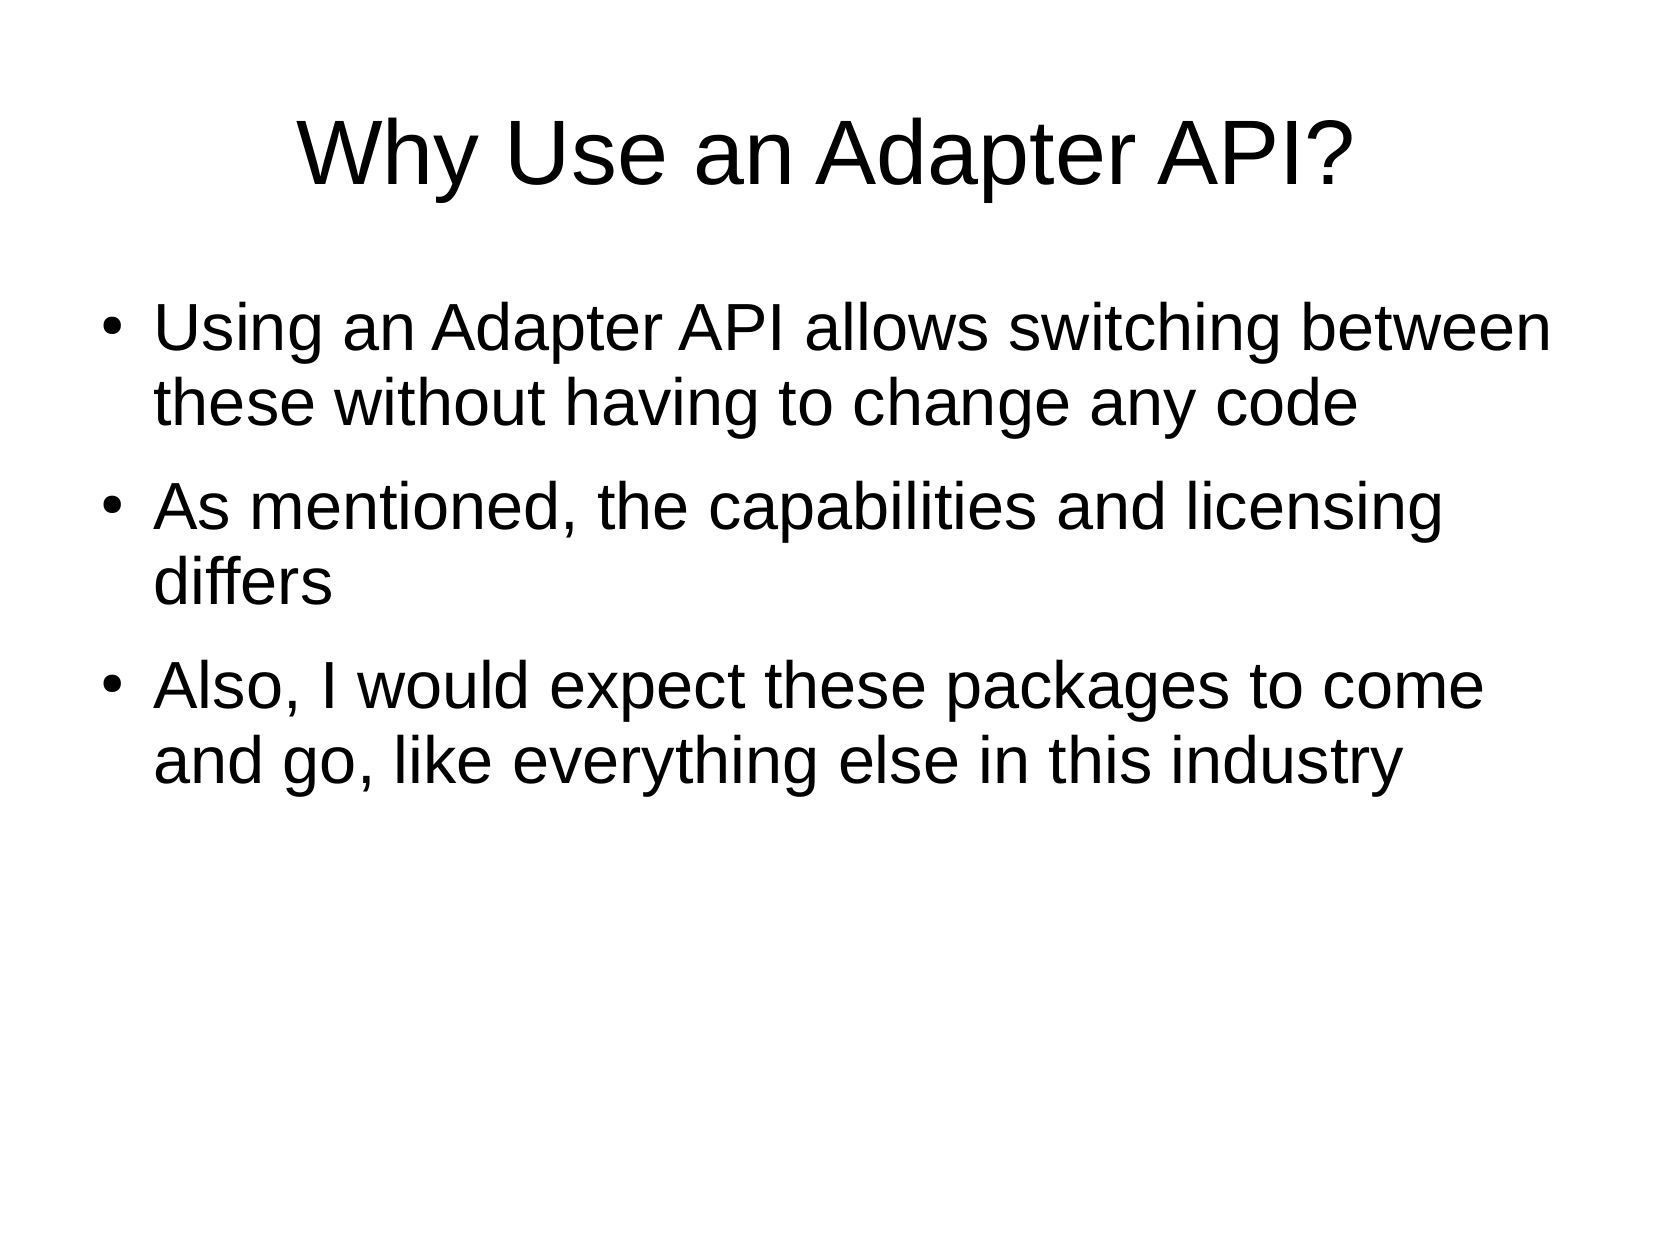

# Why Use an Adapter API?
Using an Adapter API allows switching between these without having to change any code
As mentioned, the capabilities and licensing differs
Also, I would expect these packages to come and go, like everything else in this industry